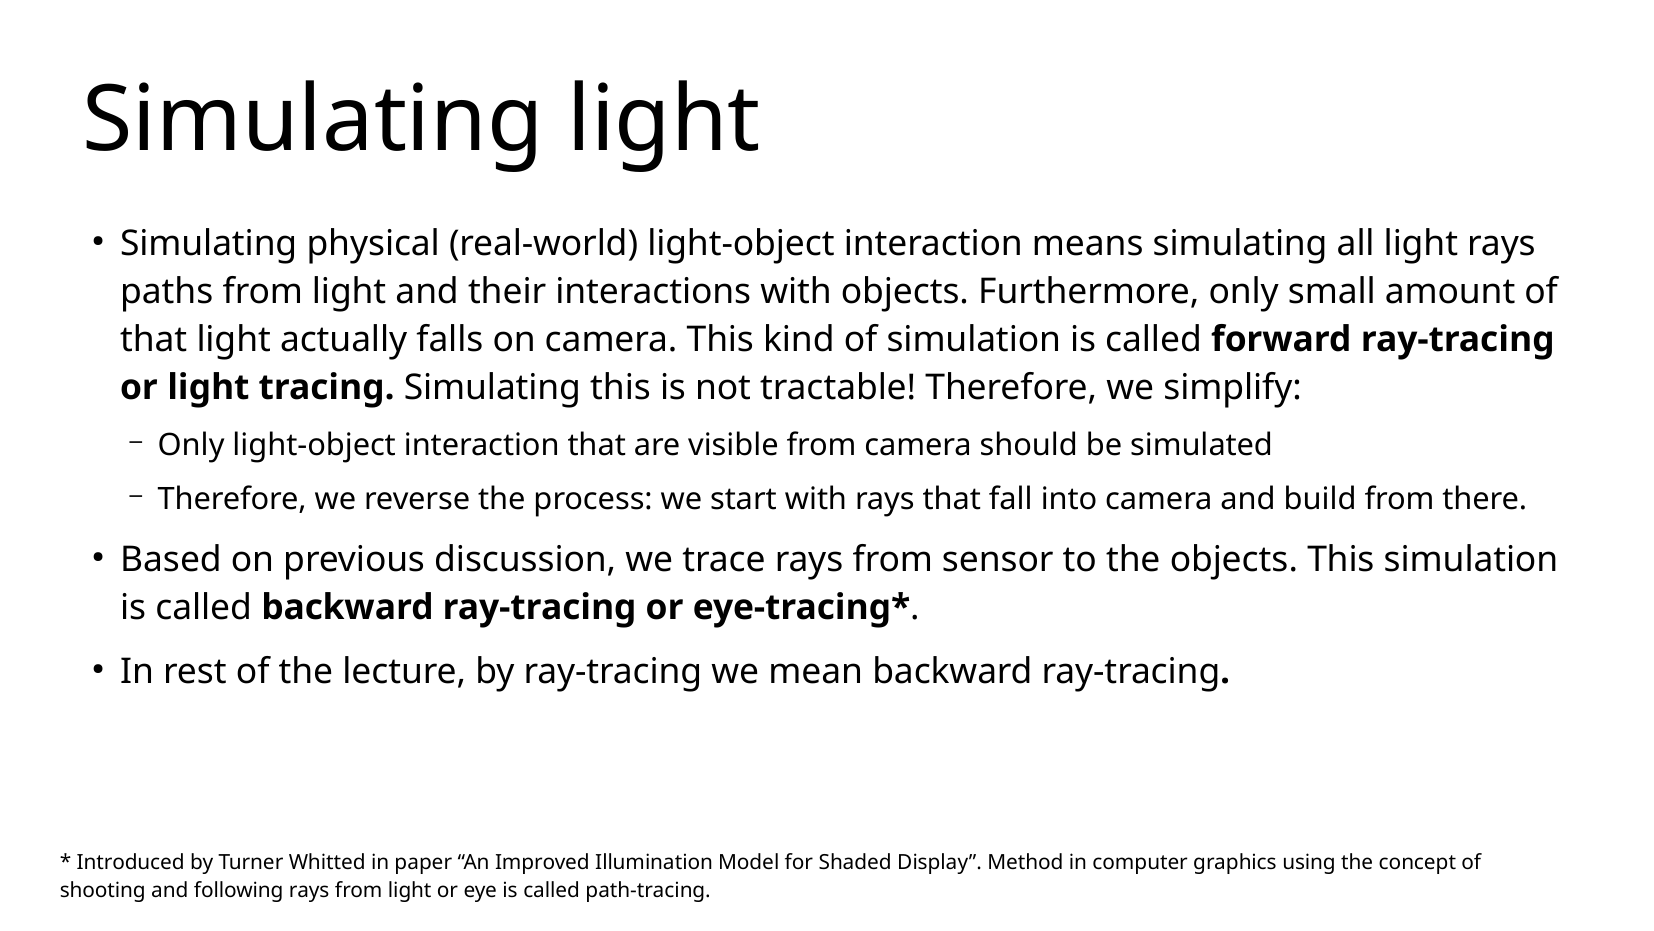

# Simulating light
Simulating physical (real-world) light-object interaction means simulating all light rays paths from light and their interactions with objects. Furthermore, only small amount of that light actually falls on camera. This kind of simulation is called forward ray-tracing or light tracing. Simulating this is not tractable! Therefore, we simplify:
Only light-object interaction that are visible from camera should be simulated
Therefore, we reverse the process: we start with rays that fall into camera and build from there.
Based on previous discussion, we trace rays from sensor to the objects. This simulation is called backward ray-tracing or eye-tracing*.
In rest of the lecture, by ray-tracing we mean backward ray-tracing.
* Introduced by Turner Whitted in paper “An Improved Illumination Model for Shaded Display”. Method in computer graphics using the concept of shooting and following rays from light or eye is called path-tracing.